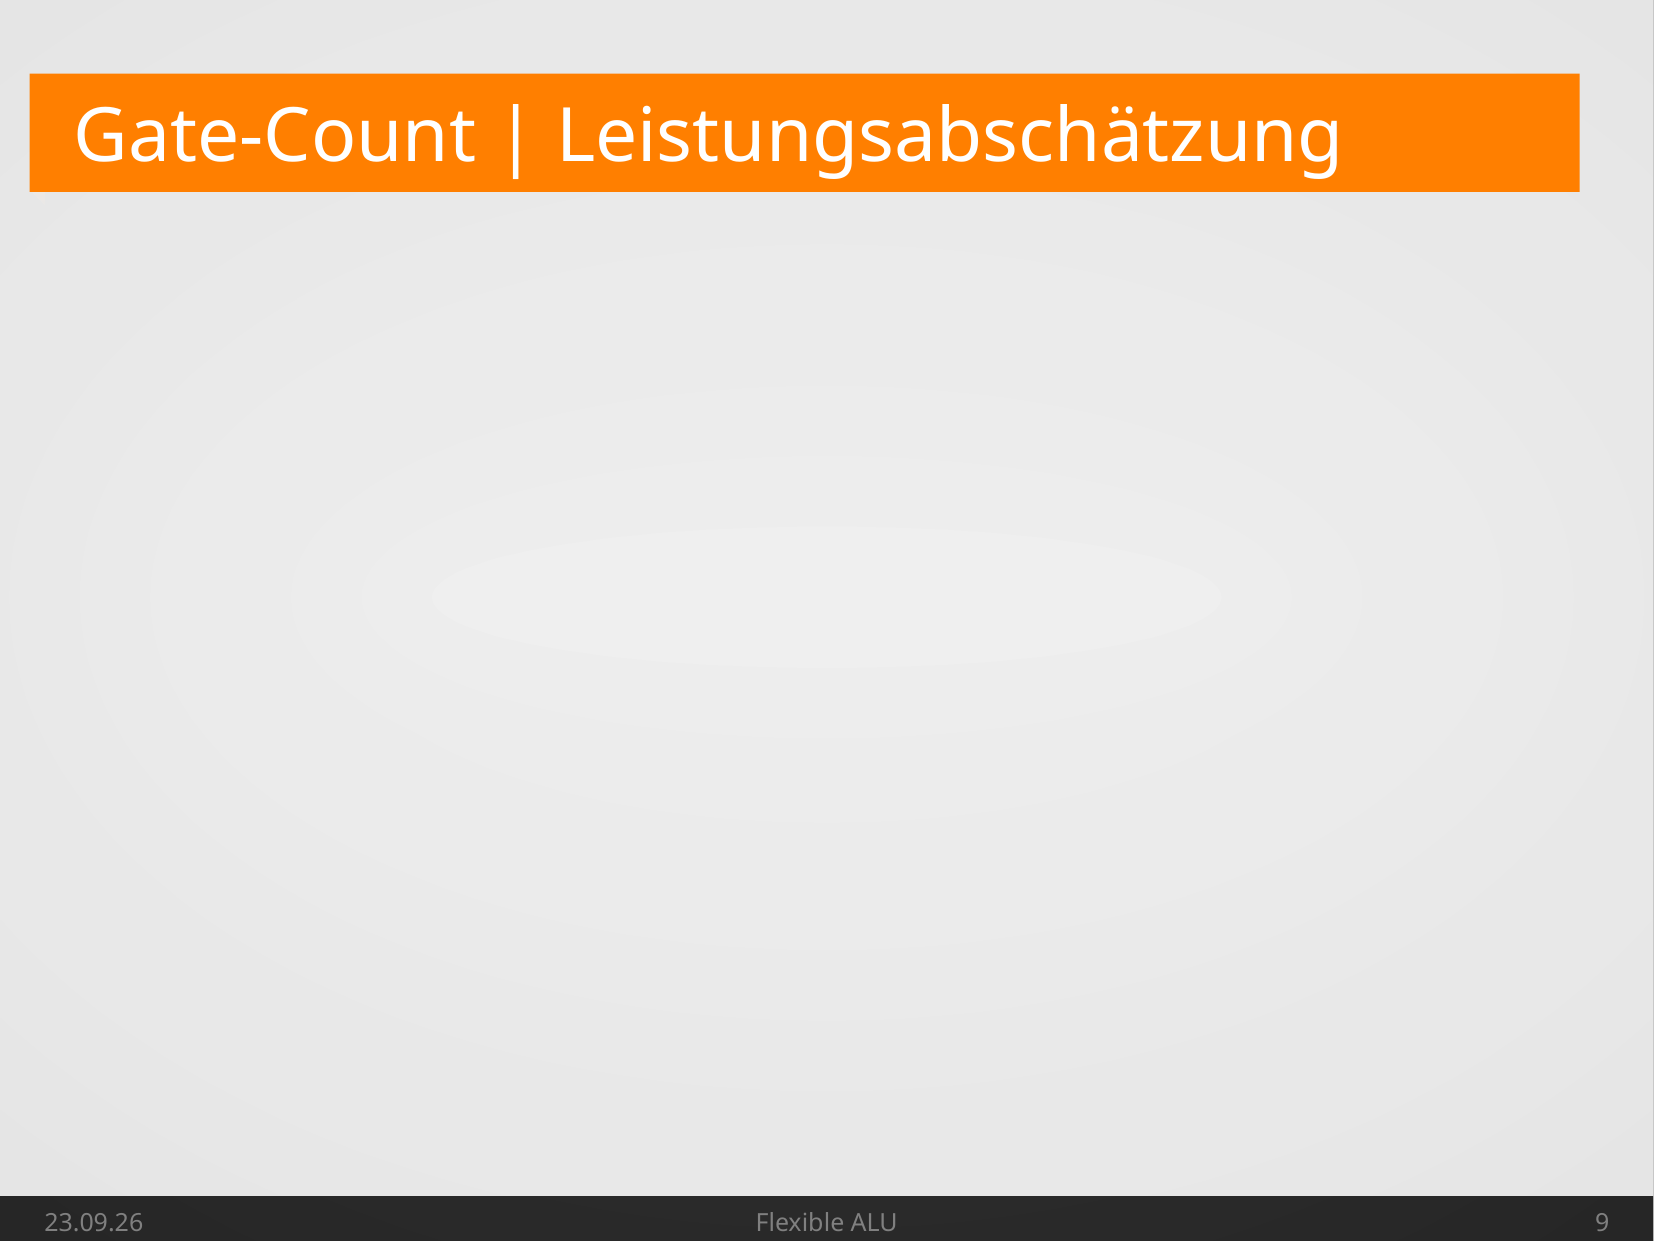

# Gate-Count | Leistungsabschätzung
Flexible ALU
9